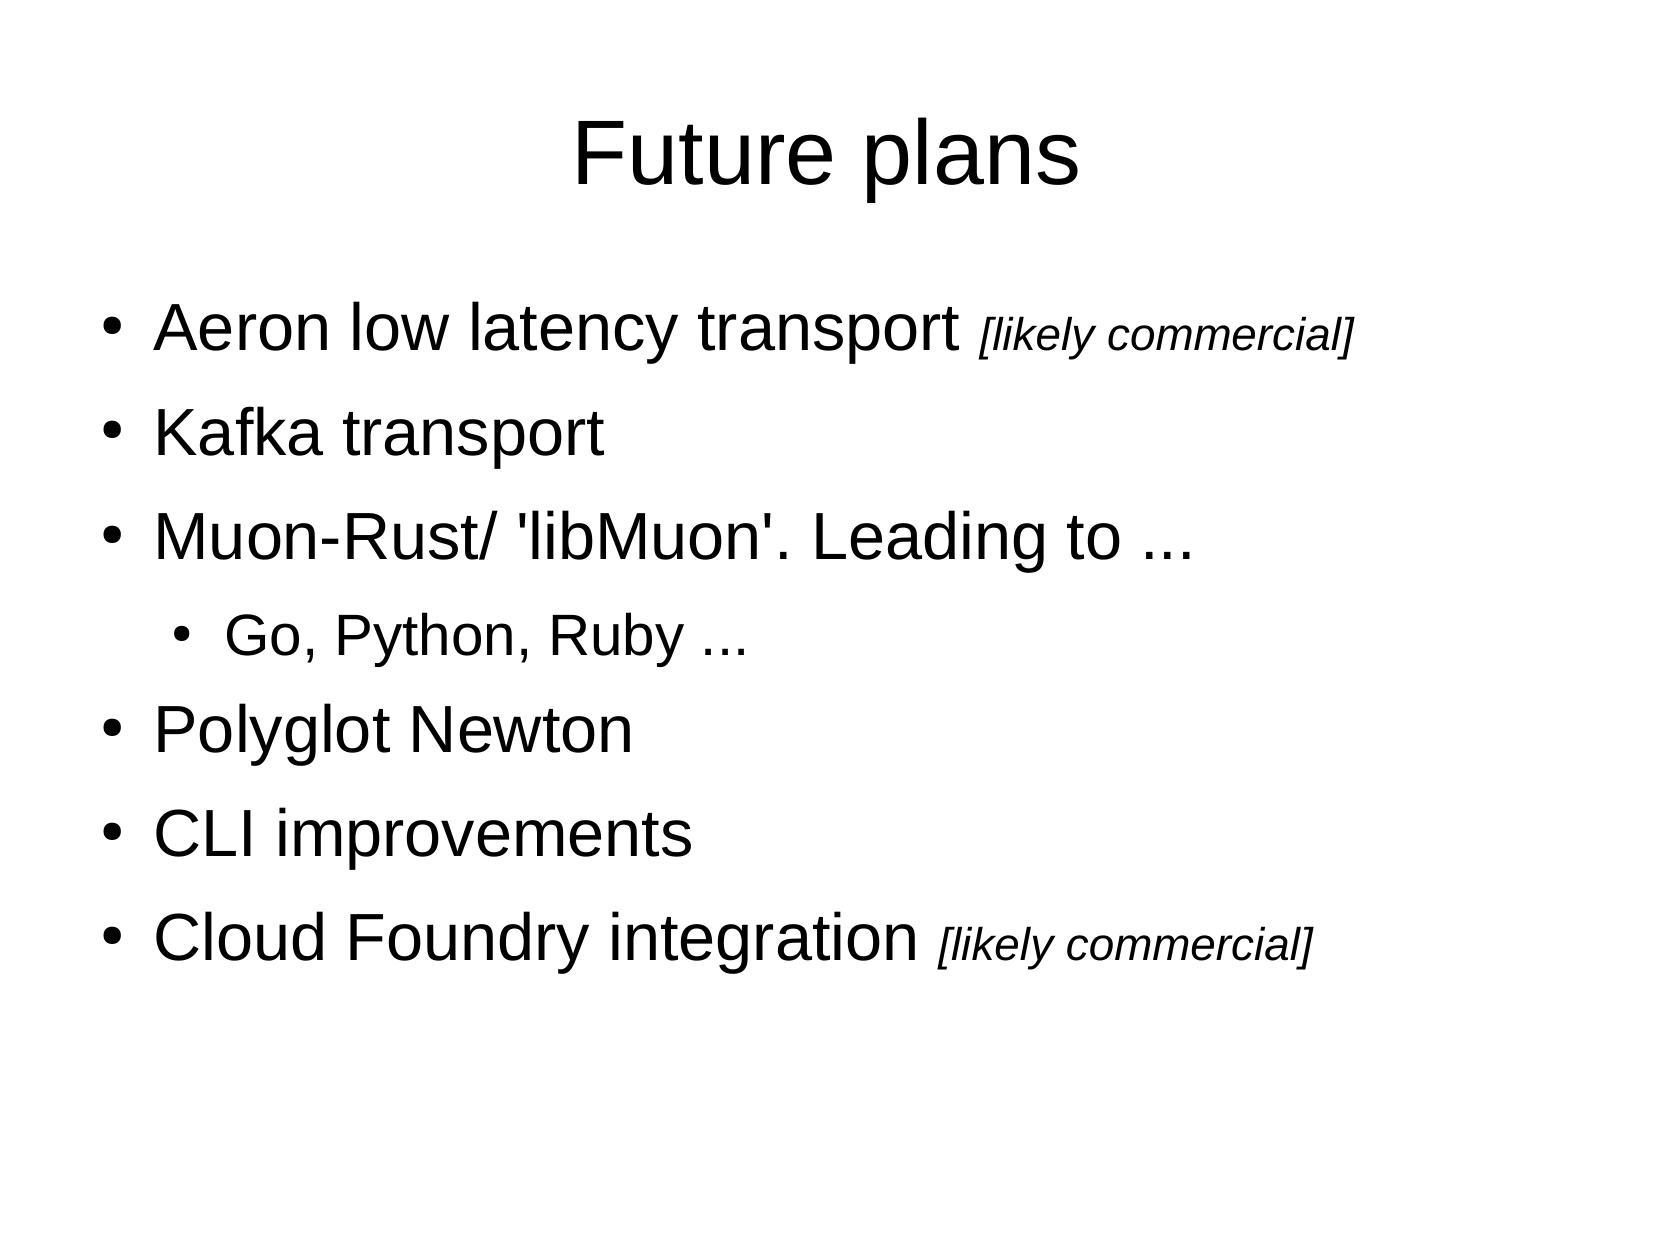

# Future plans
Aeron low latency transport [likely commercial]
Kafka transport
Muon-Rust/ 'libMuon'. Leading to ...
Go, Python, Ruby ...
Polyglot Newton
CLI improvements
Cloud Foundry integration [likely commercial]